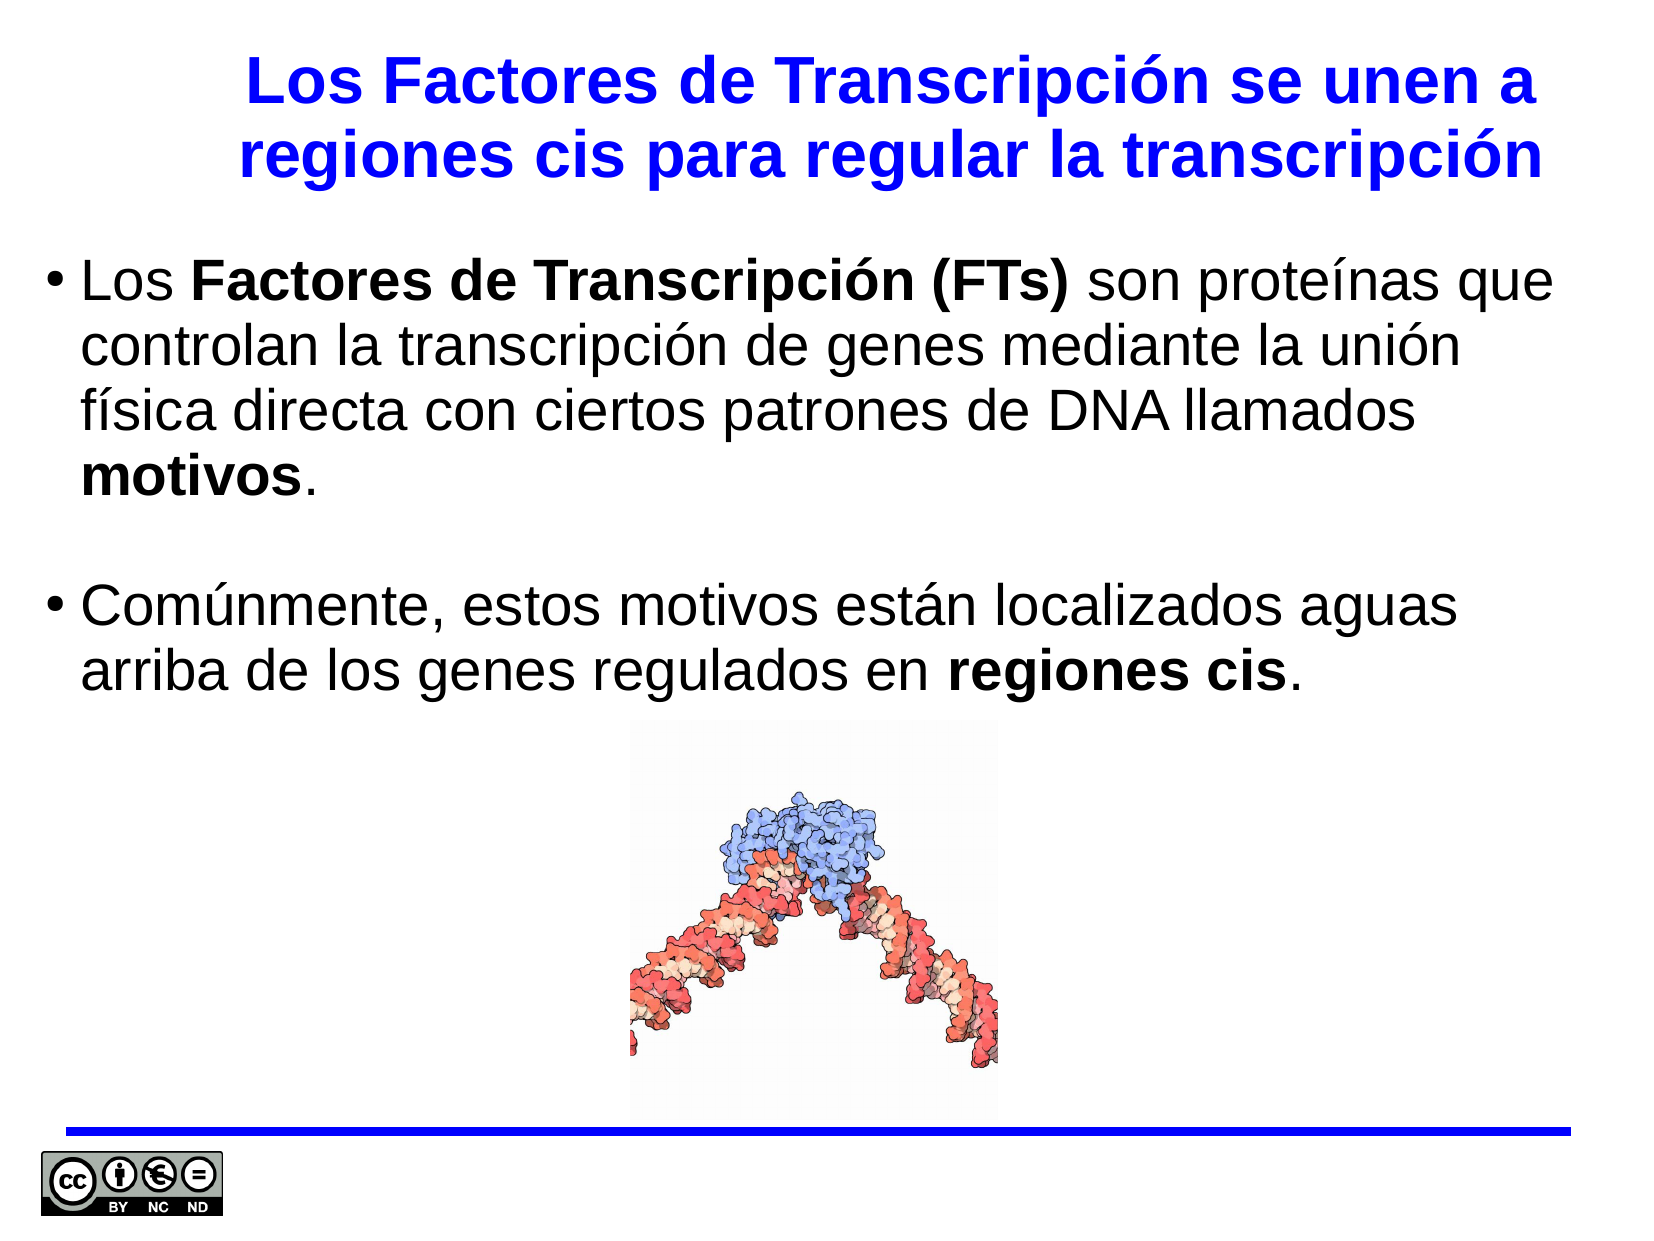

# Los Factores de Transcripción se unen a regiones cis para regular la transcripción
Los Factores de Transcripción (FTs) son proteínas que controlan la transcripción de genes mediante la unión física directa con ciertos patrones de DNA llamados motivos.
Comúnmente, estos motivos están localizados aguas arriba de los genes regulados en regiones cis.